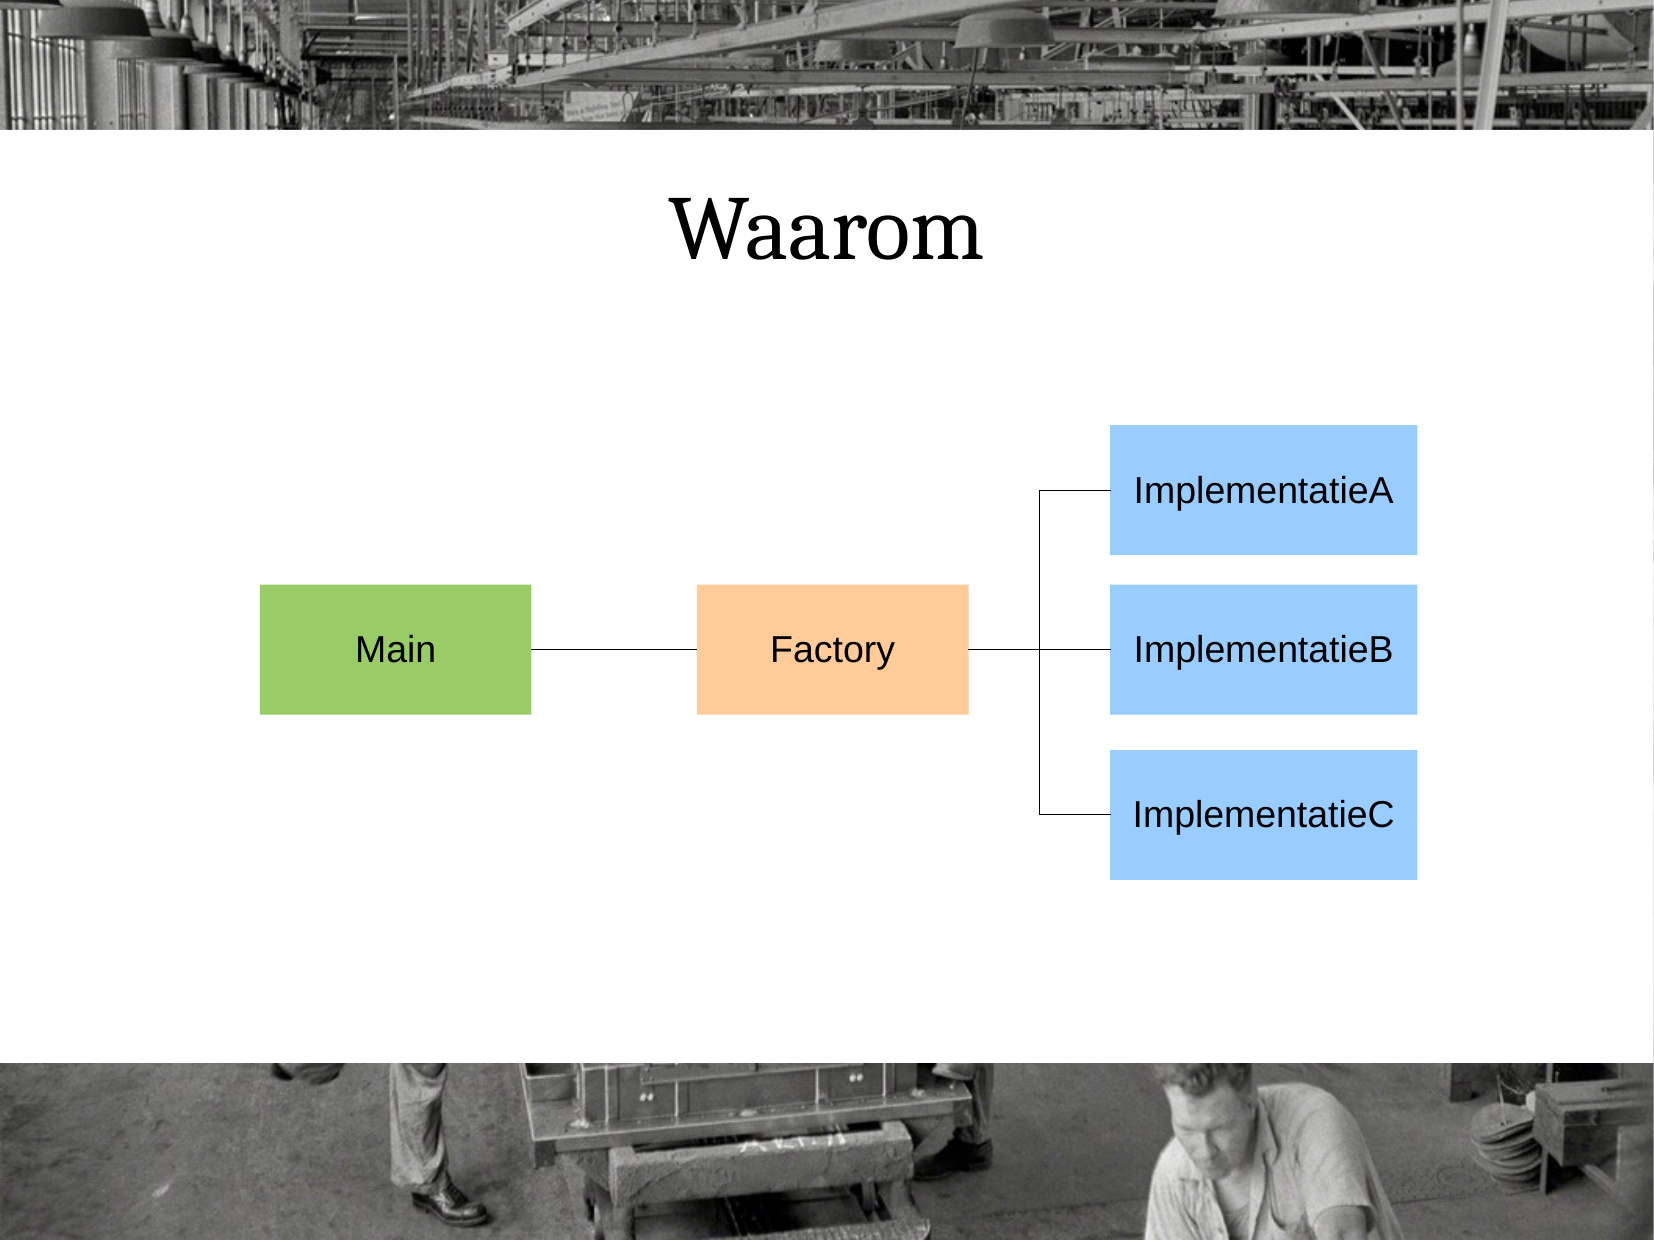

# Waarom
ImplementatieA
Main
Factory
ImplementatieB
ImplementatieC